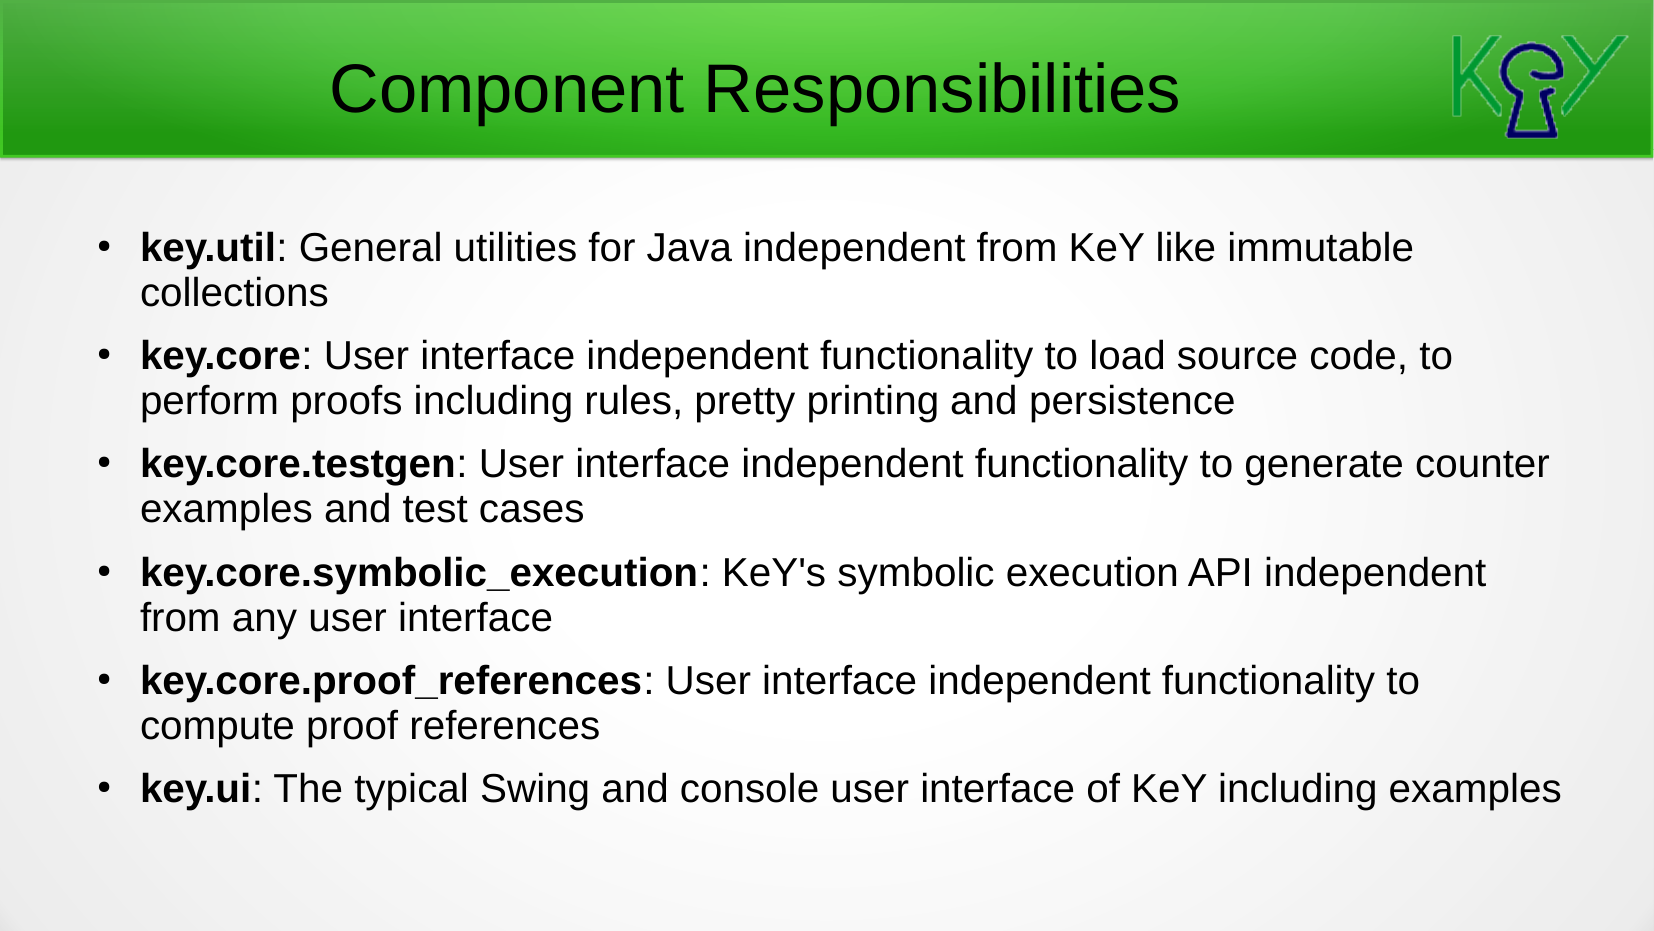

# Component Responsibilities
key.util: General utilities for Java independent from KeY like immutable collections
key.core: User interface independent functionality to load source code, to perform proofs including rules, pretty printing and persistence
key.core.testgen: User interface independent functionality to generate counter examples and test cases
key.core.symbolic_execution: KeY's symbolic execution API independent from any user interface
key.core.proof_references: User interface independent functionality to compute proof references
key.ui: The typical Swing and console user interface of KeY including examples